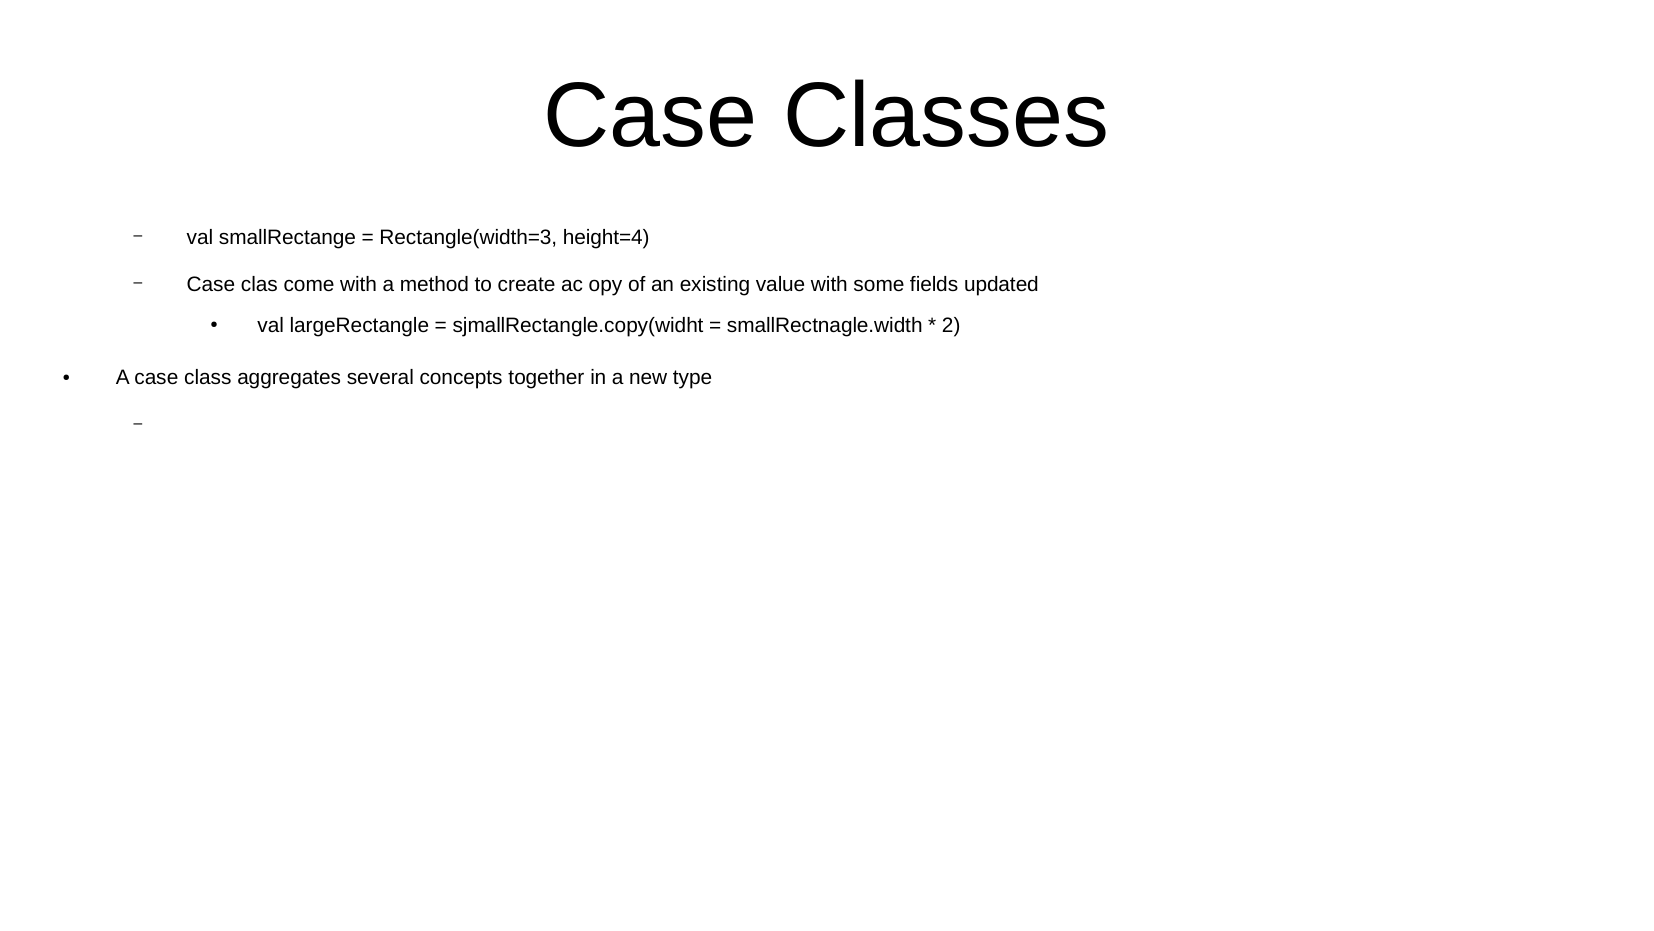

# Case Classes
val smallRectange = Rectangle(width=3, height=4)
Case clas come with a method to create ac opy of an existing value with some fields updated
val largeRectangle = sjmallRectangle.copy(widht = smallRectnagle.width * 2)
A case class aggregates several concepts together in a new type